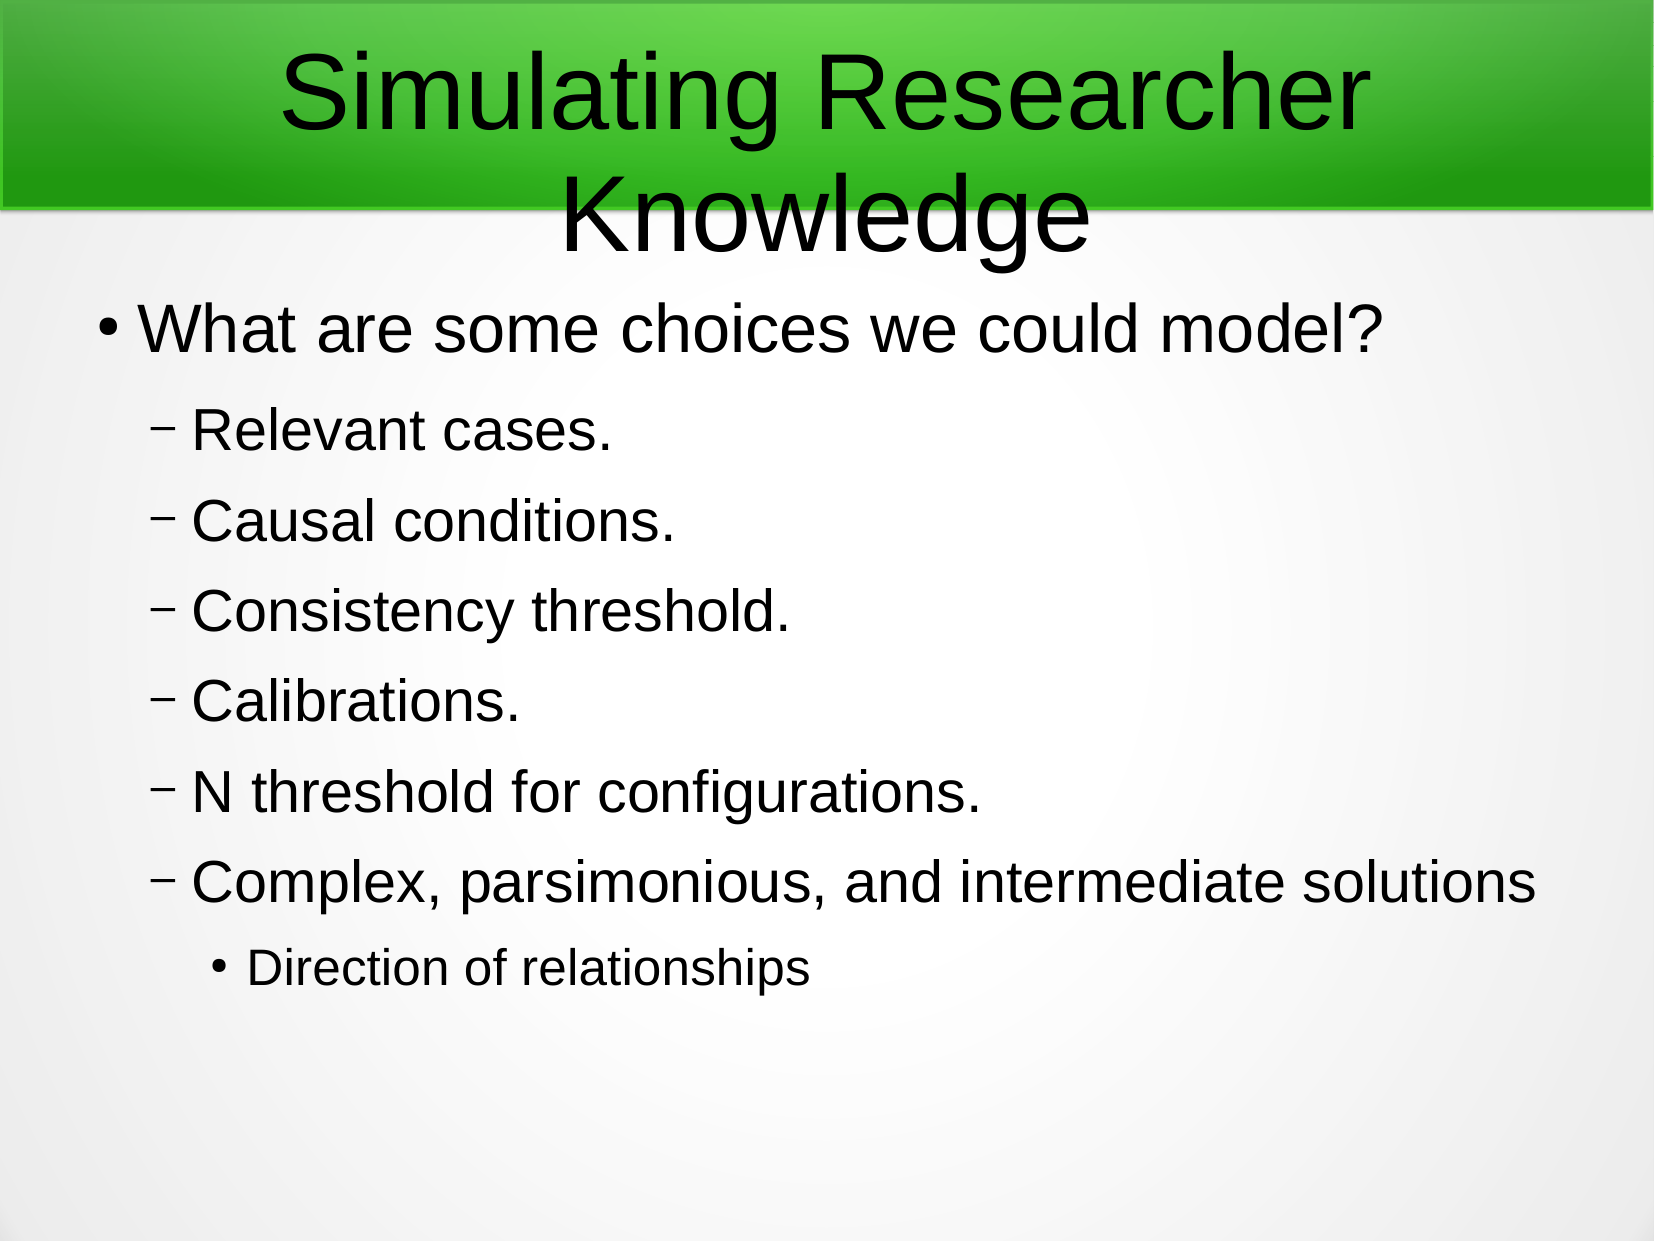

# Simulating Researcher Knowledge
What are some choices we could model?
Relevant cases.
Causal conditions.
Consistency threshold.
Calibrations.
N threshold for configurations.
Complex, parsimonious, and intermediate solutions
Direction of relationships